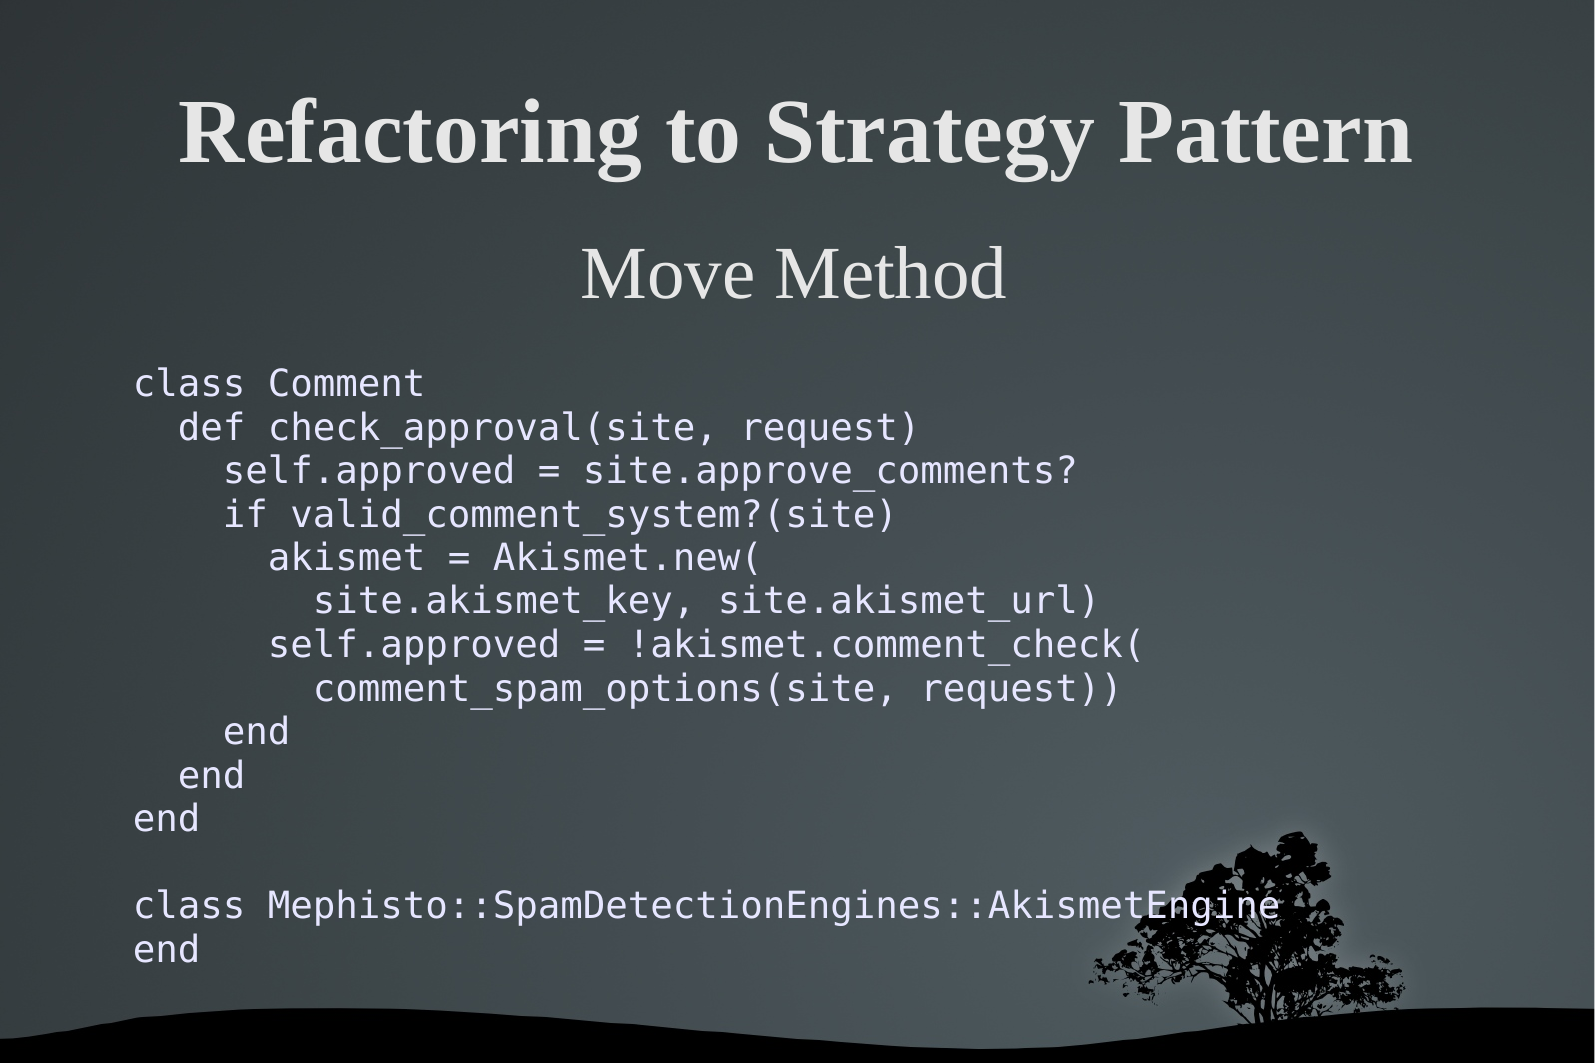

# Refactoring to Strategy Pattern
Move Method
class Comment
 def check_approval(site, request)
 self.approved = site.approve_comments?
 if valid_comment_system?(site)
 akismet = Akismet.new(
 site.akismet_key, site.akismet_url)
 self.approved = !akismet.comment_check(
 comment_spam_options(site, request))
 end
 end
end
class Mephisto::SpamDetectionEngines::AkismetEngine
end